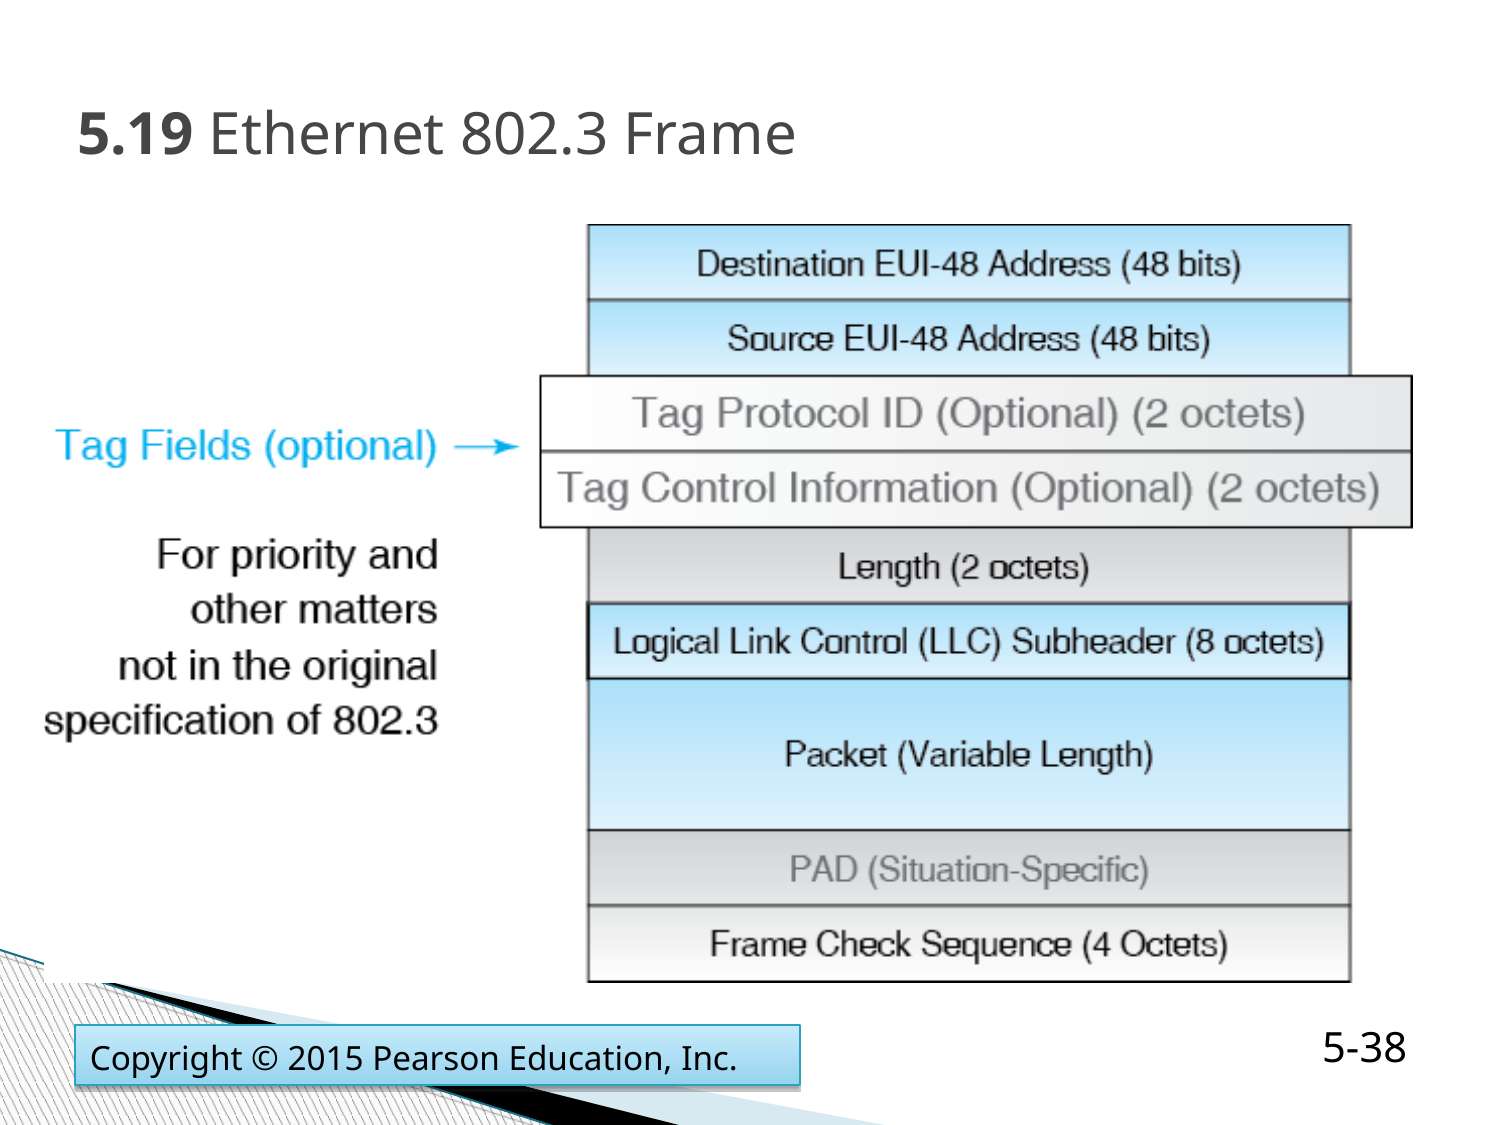

# 5.19 Ethernet 802.3 Frame
Copyright © 2015 Pearson Education, Inc.